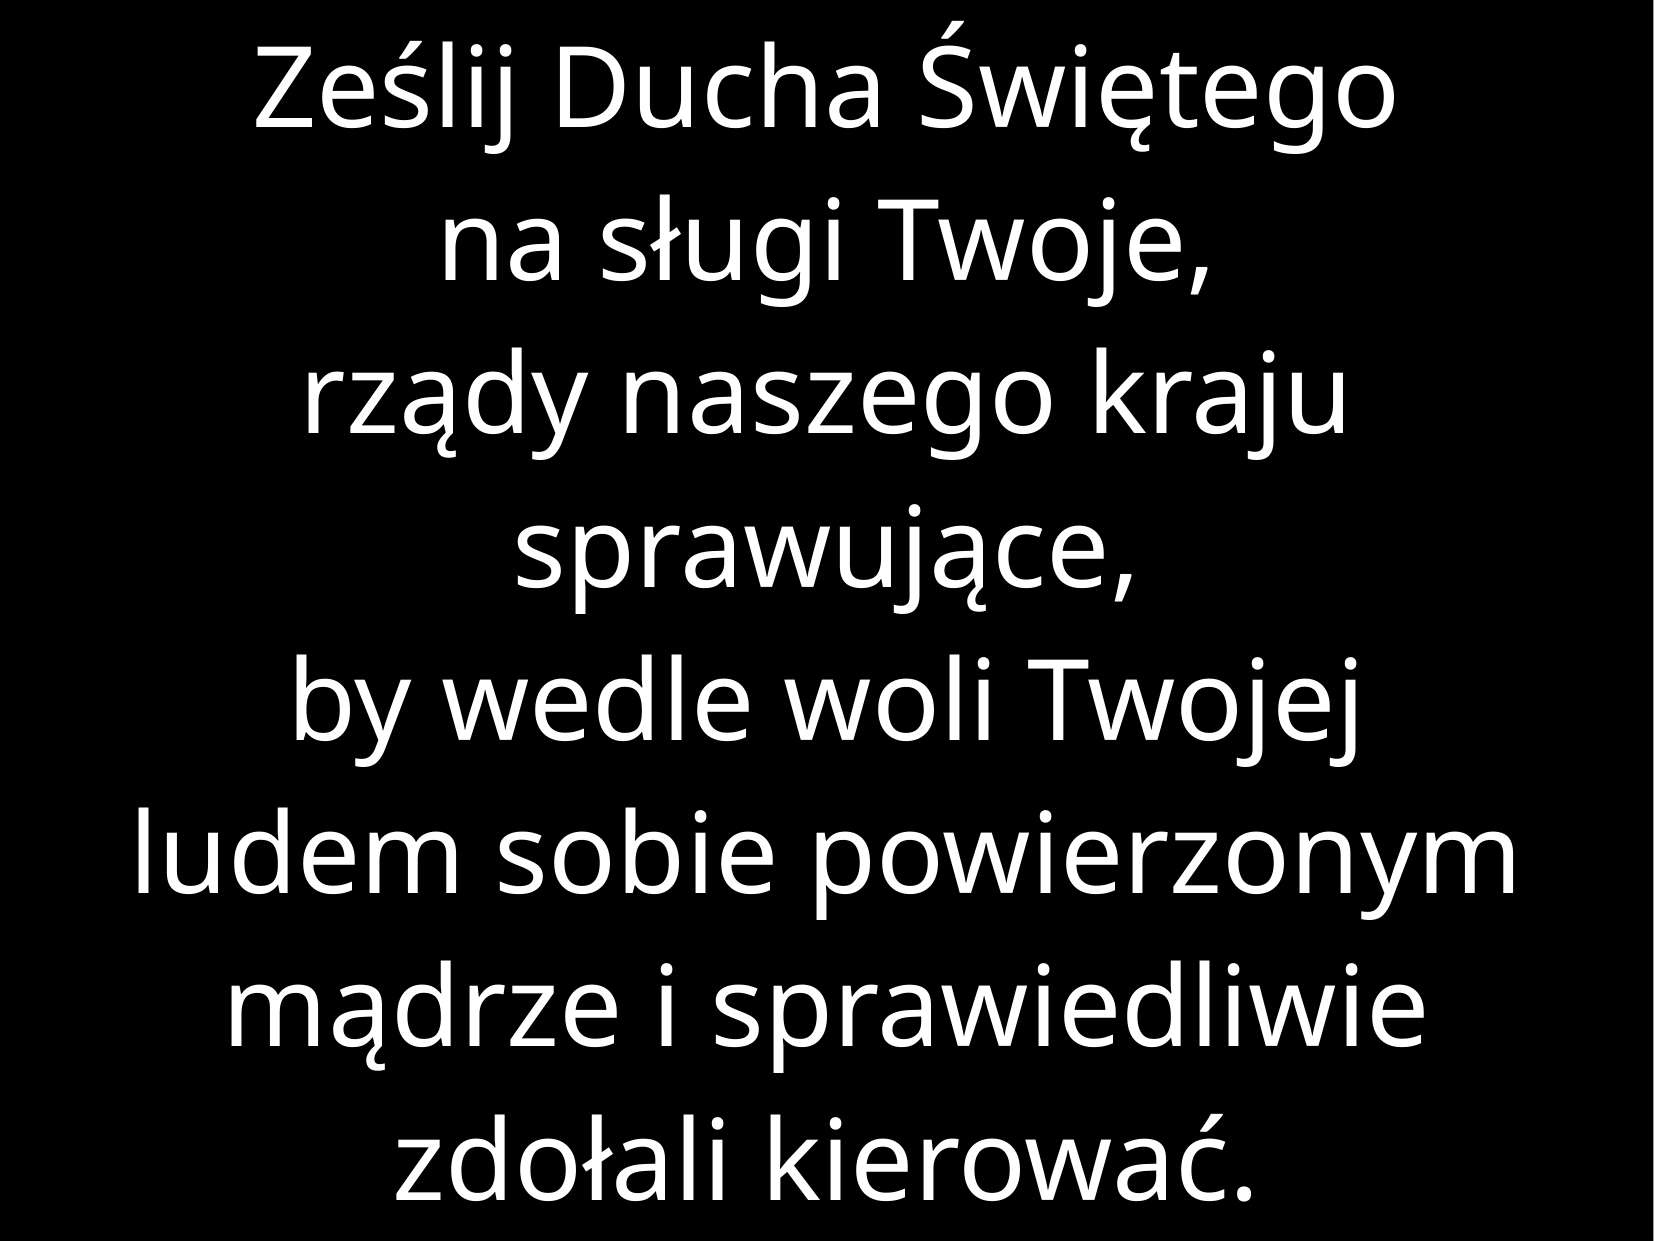

# Ześlij Ducha Świętego na sługi Twoje, rządy naszego kraju sprawujące, by wedle woli Twojej ludem sobie powierzonym mądrze i sprawiedliwie zdołali kierować.